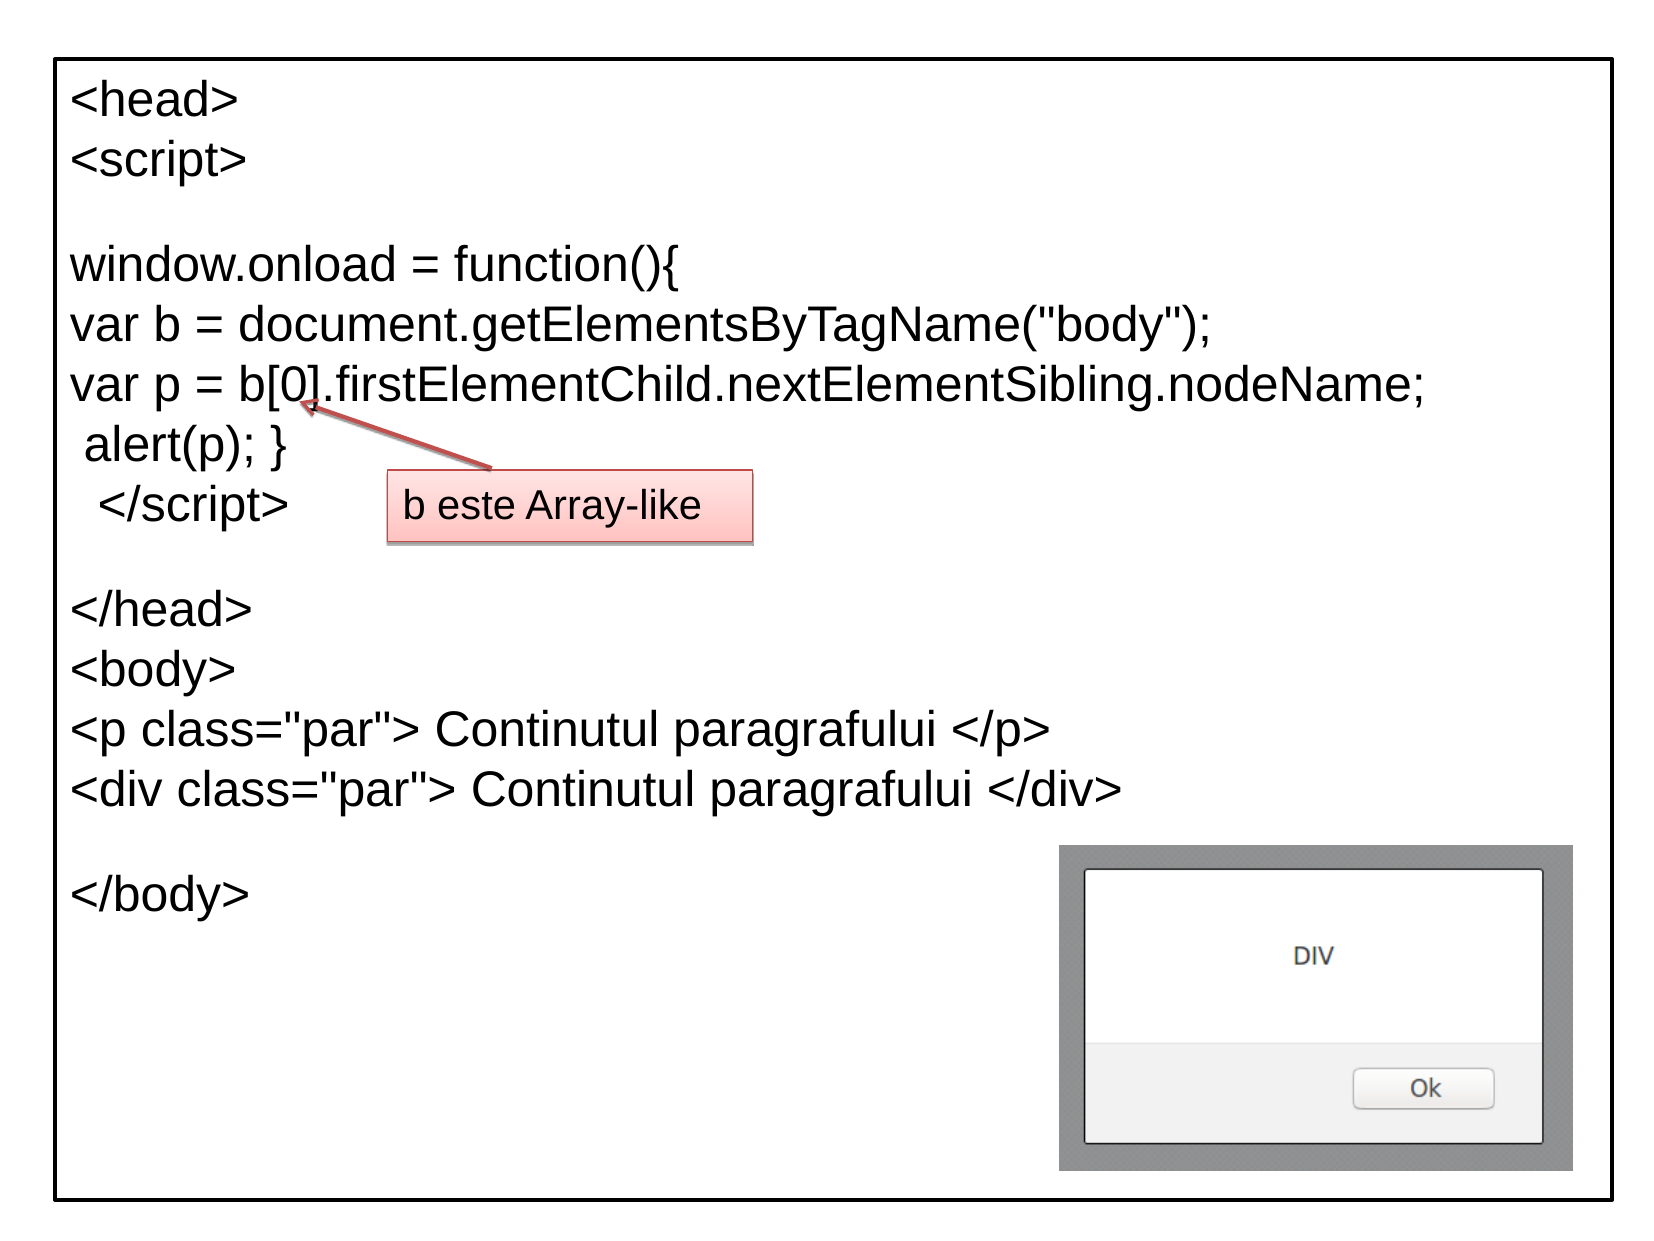

<head>
<script>
window.onload = function(){
var b = document.getElementsByTagName("body");
var p = b[0].firstElementChild.nextElementSibling.nodeName;
 alert(p); }
 </script>
</head>
<body>
<p class="par"> Continutul paragrafului </p>
<div class="par"> Continutul paragrafului </div>
</body>
b este Array-like